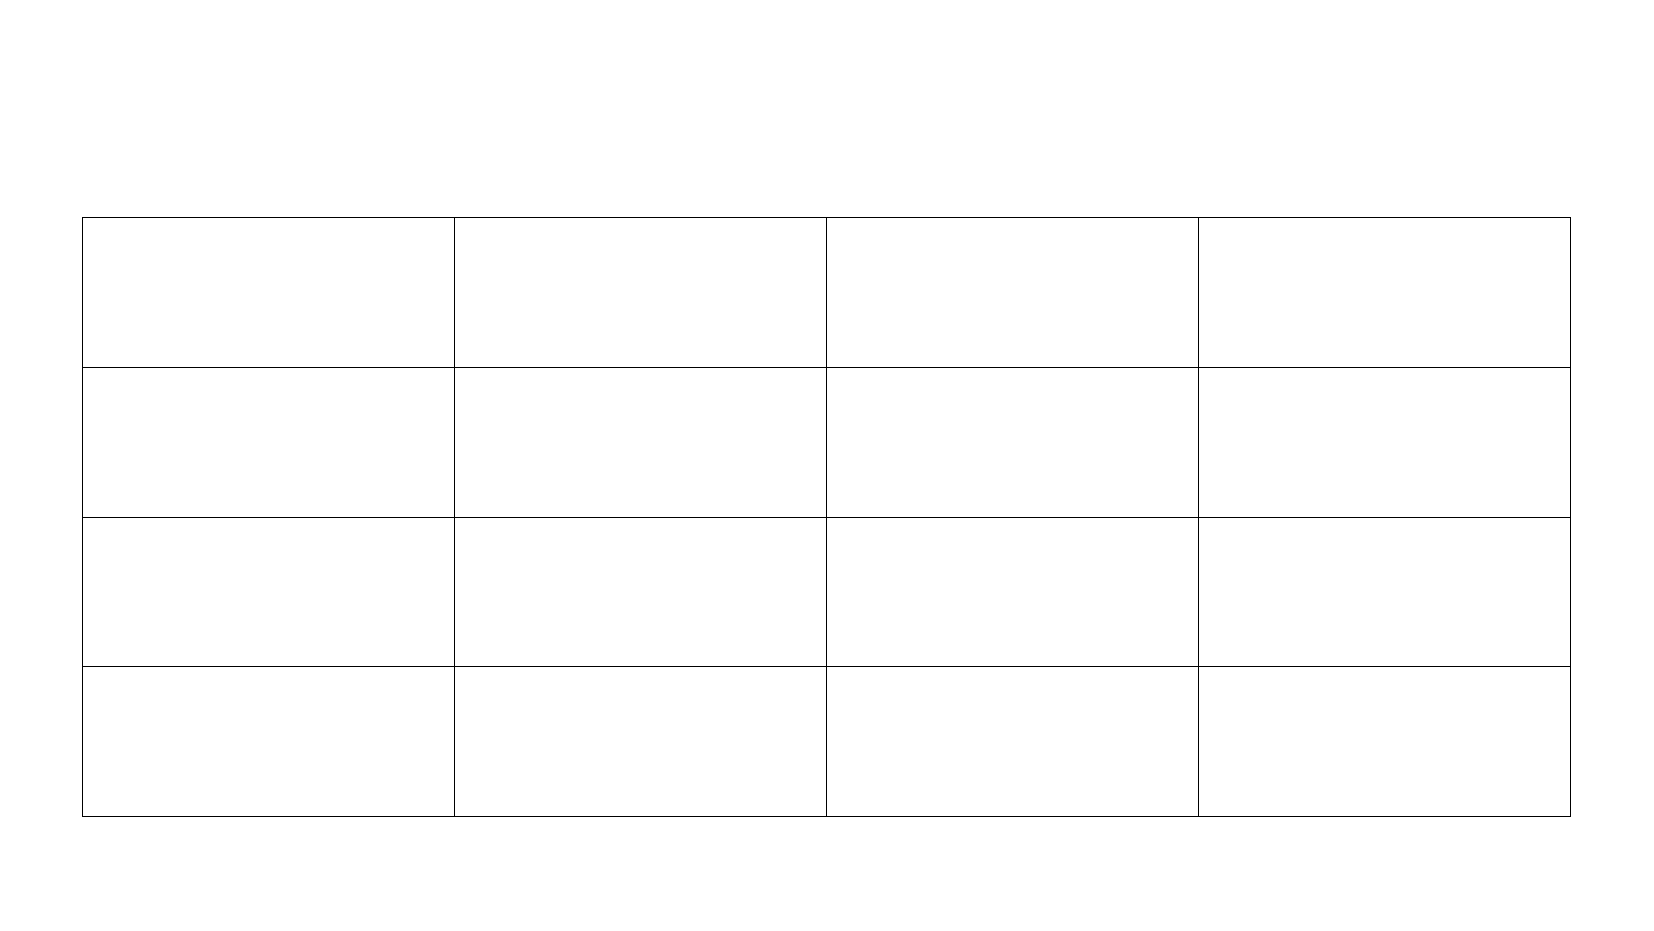

# Comparativa
| Licencia | Nivel de libertad | Uso comercial | Ejemplos |
| --- | --- | --- | --- |
| Copyright | Baja | Sí, con pago | SAP, Dynamics 365 |
| Copyleft | Alta | Sí | Odoo Community, ERPNext |
| CC | Variable | Depende del tipo | Documentación técnica |